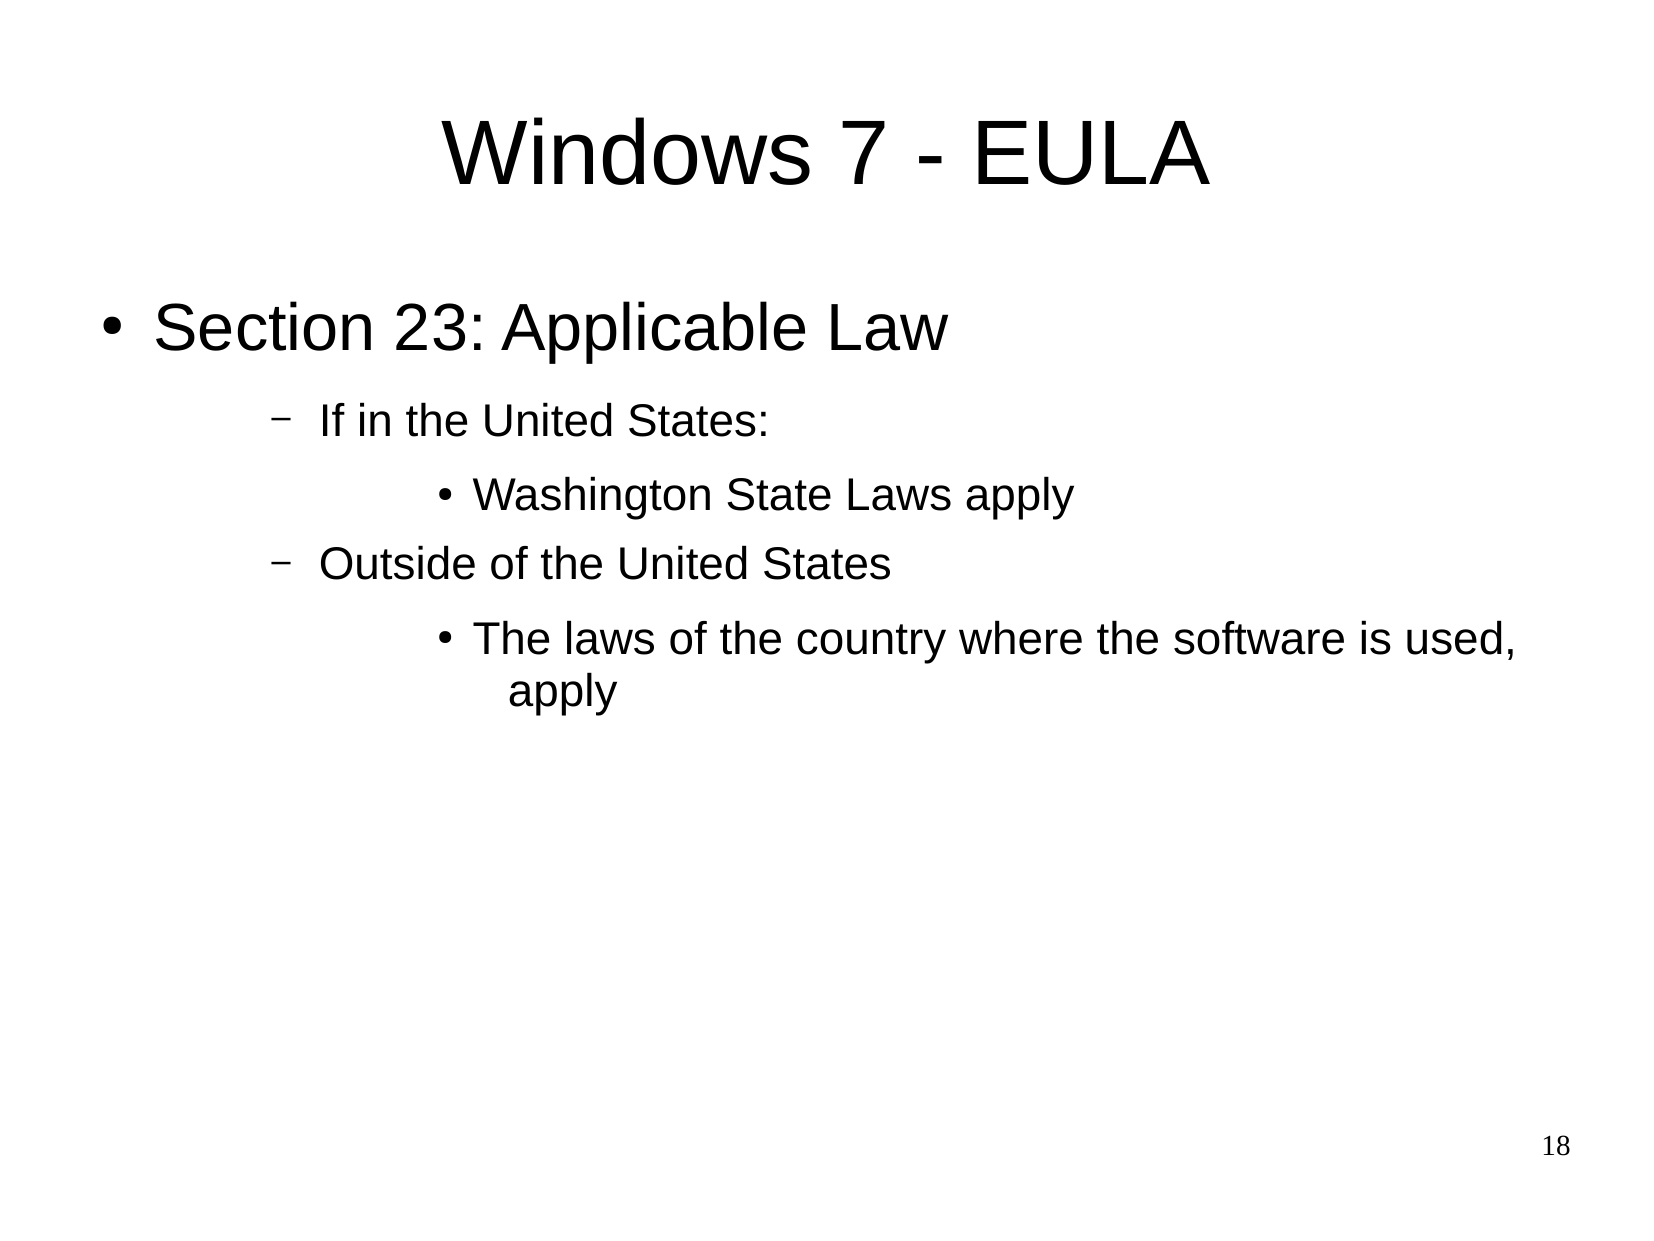

# Windows 7 - EULA
Section 23: Applicable Law
If in the United States:
Washington State Laws apply
Outside of the United States
The laws of the country where the software is used, apply
18